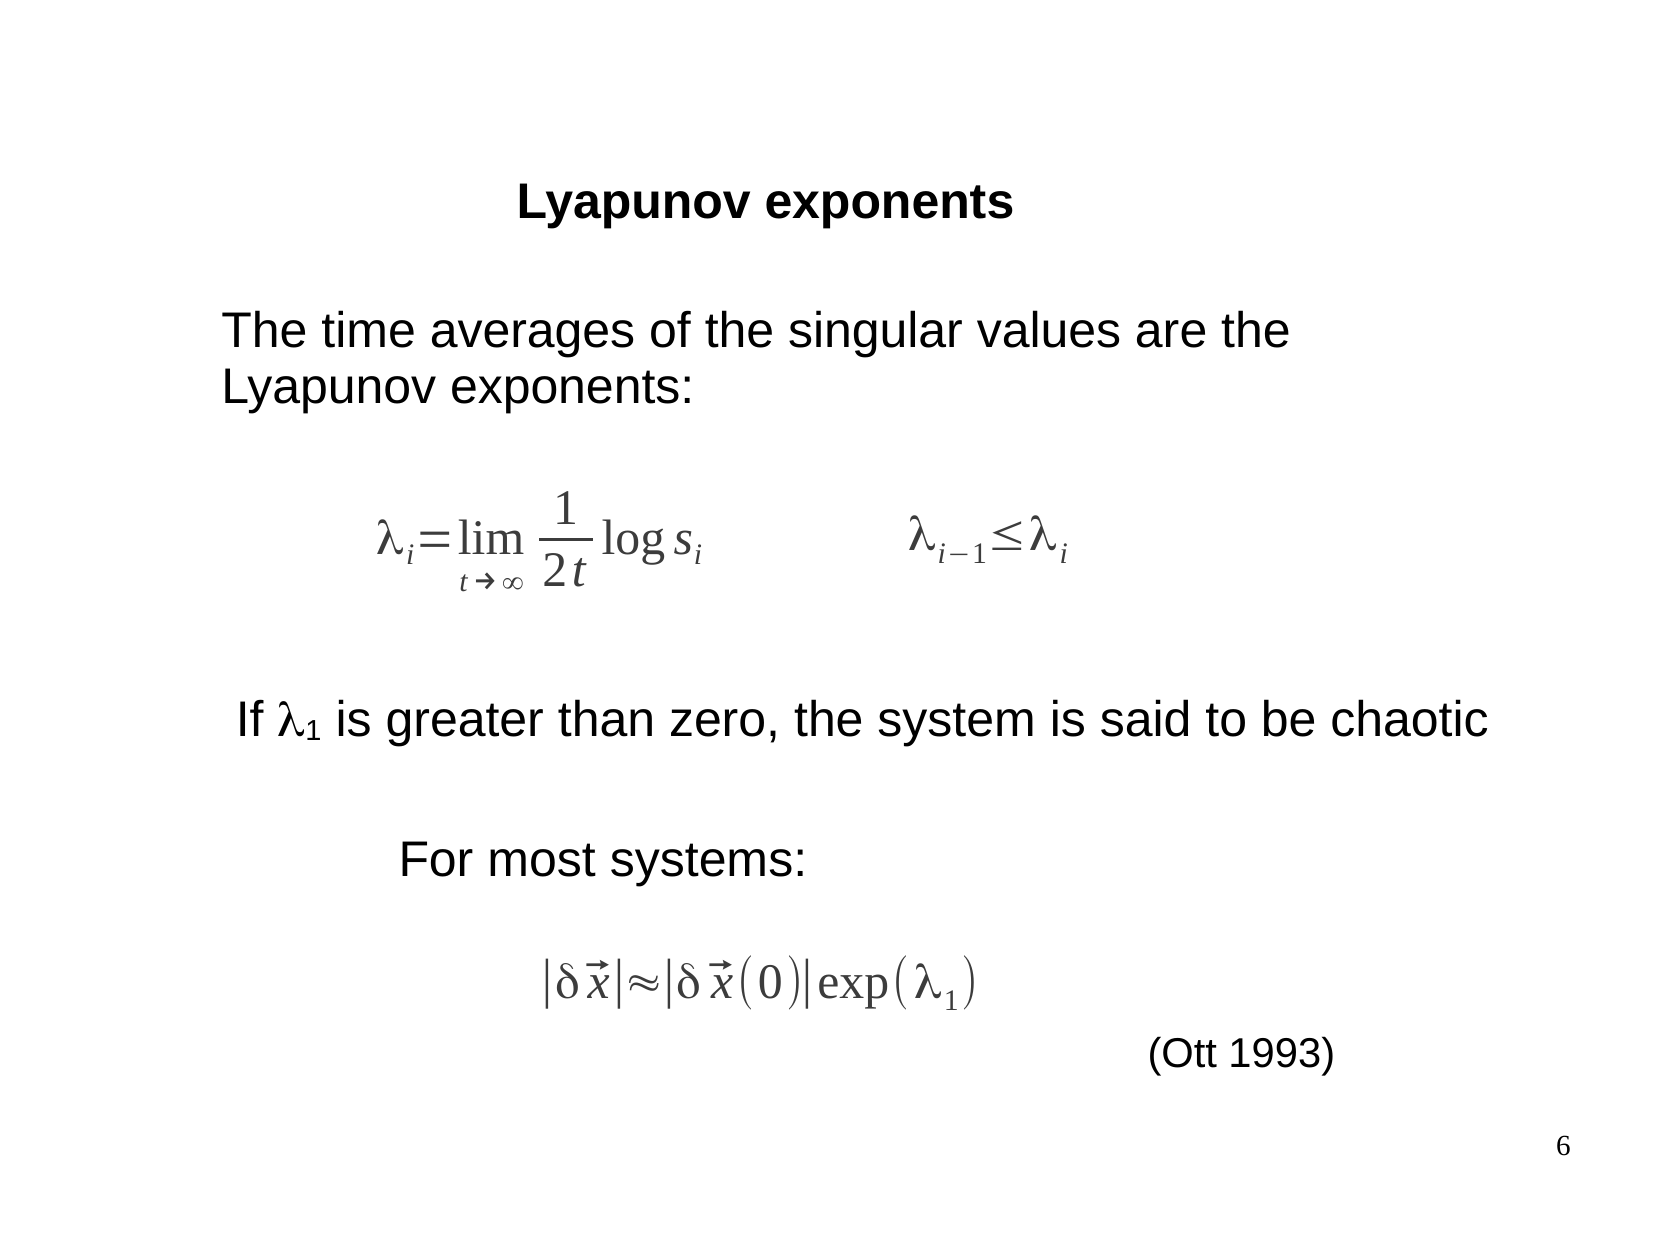

Lyapunov exponents
The time averages of the singular values are the Lyapunov exponents:
If l1 is greater than zero, the system is said to be chaotic
For most systems:
(Ott 1993)
6